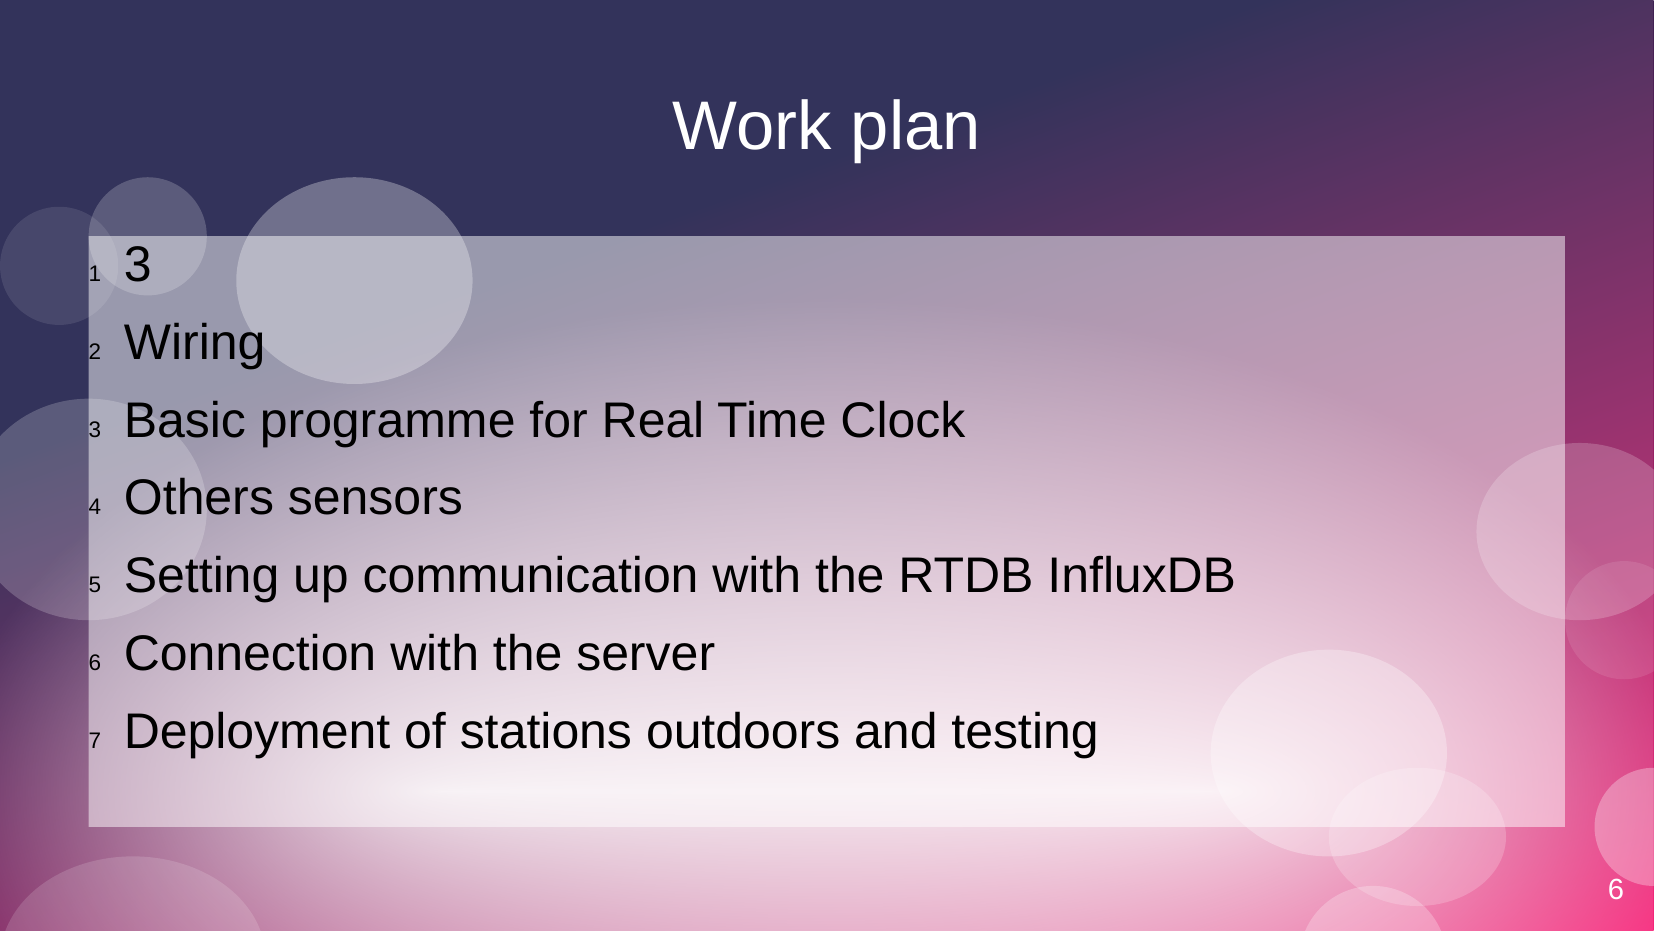

# Work plan
3
Wiring
Basic programme for Real Time Clock
Others sensors
Setting up communication with the RTDB InfluxDB
Connection with the server
Deployment of stations outdoors and testing